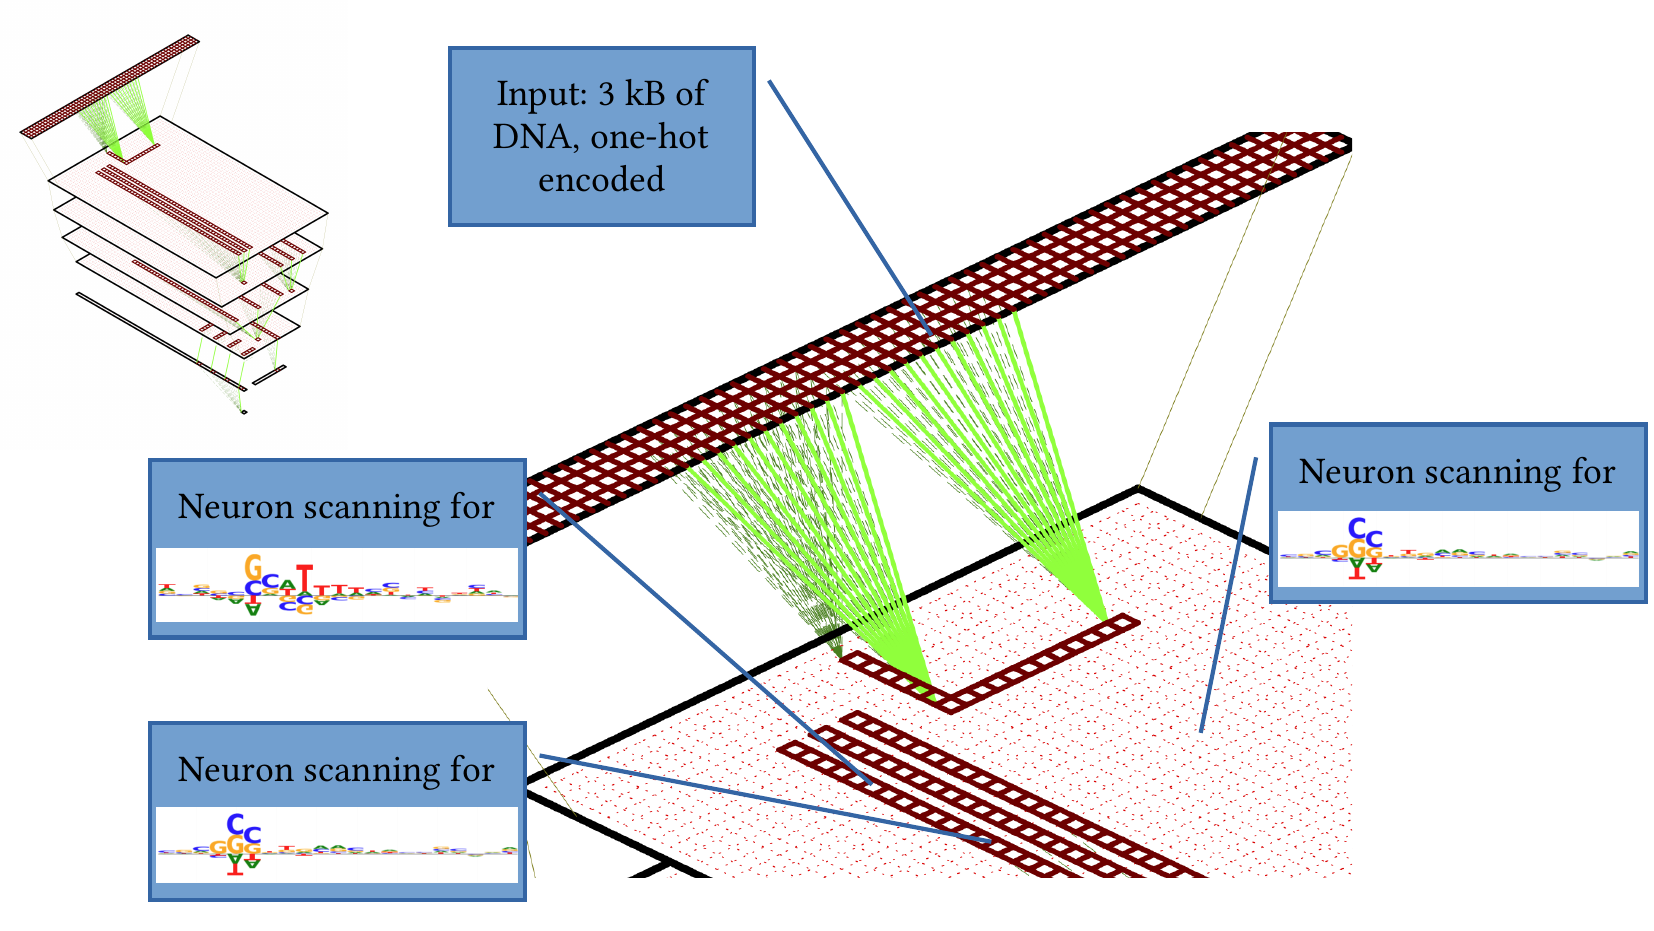

Input: 3 kB of DNA, one-hot encoded
Neuron scanning for
Neuron scanning for
Neuron scanning for